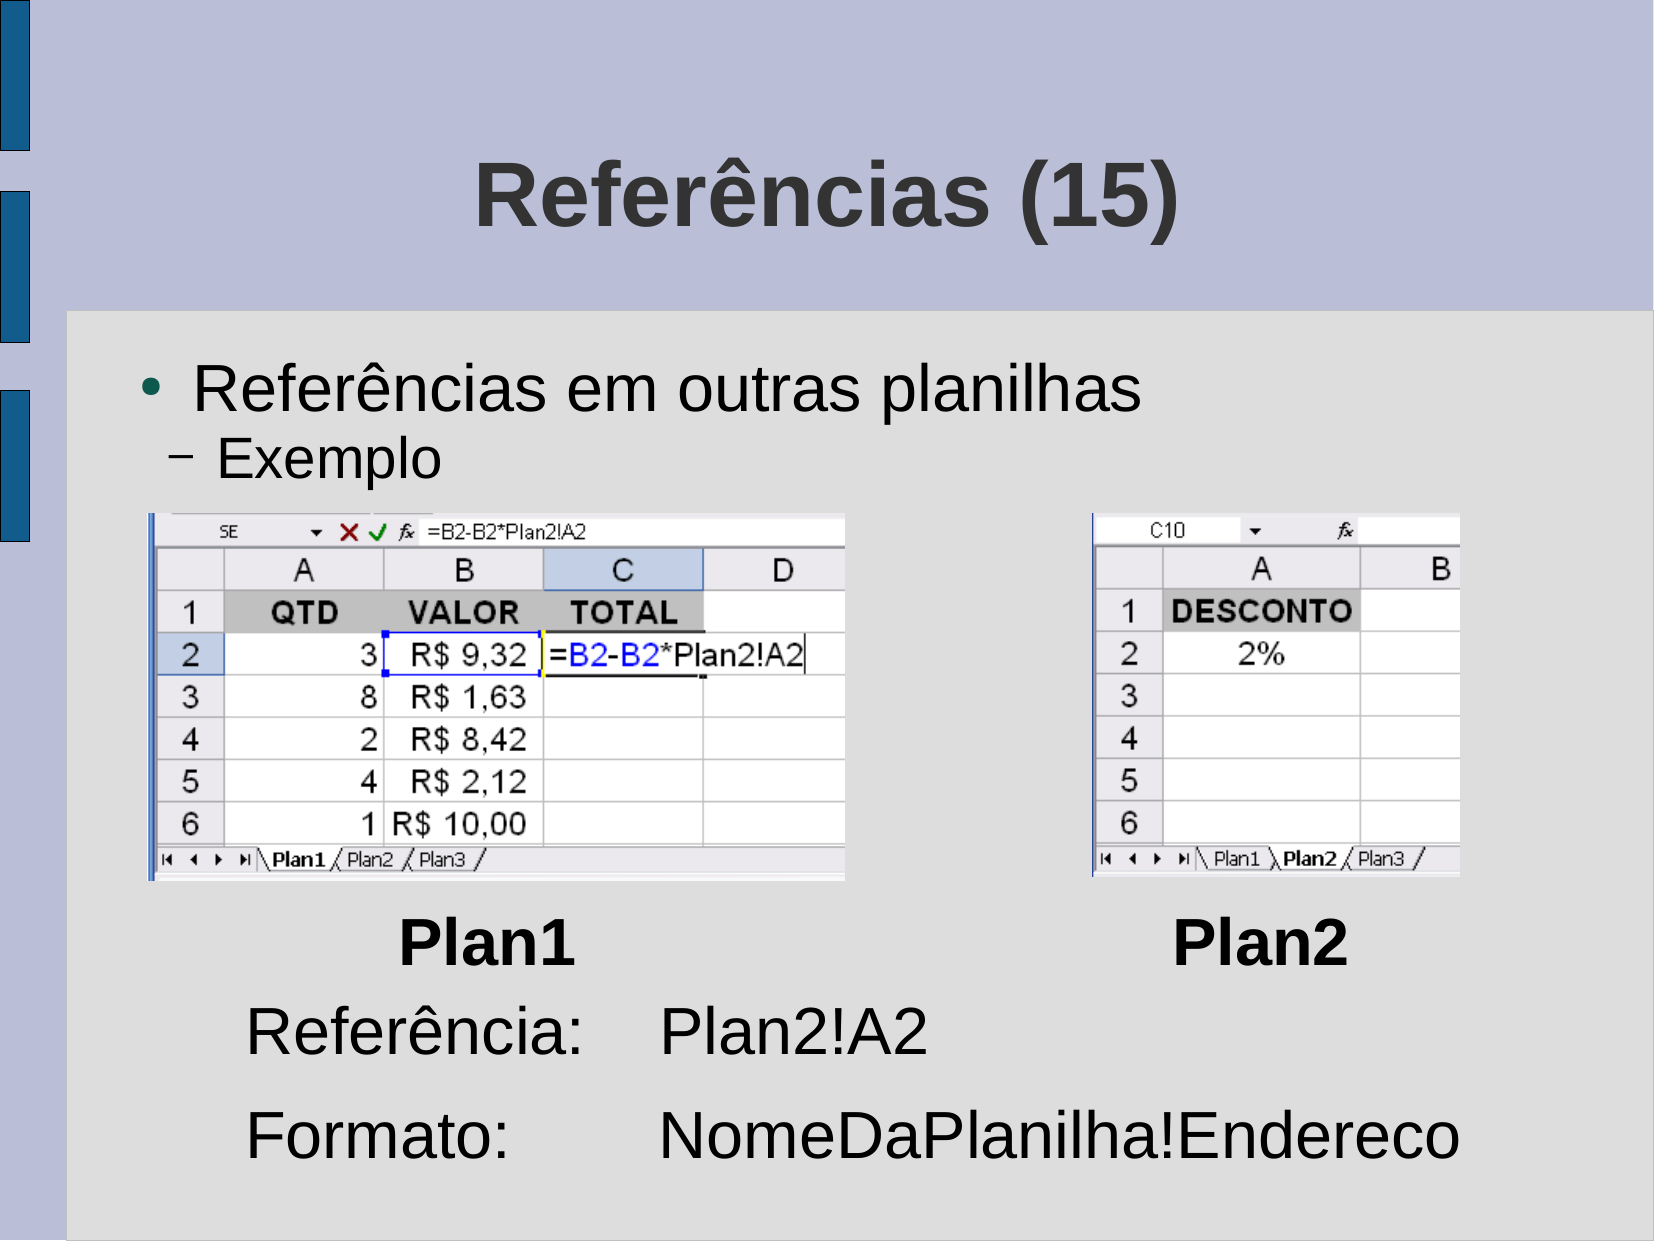

# Referências (15)
Referências em outras planilhas
Exemplo
Plan1
Plan2
Referência: Plan2!A2
Formato: NomeDaPlanilha!Endereco